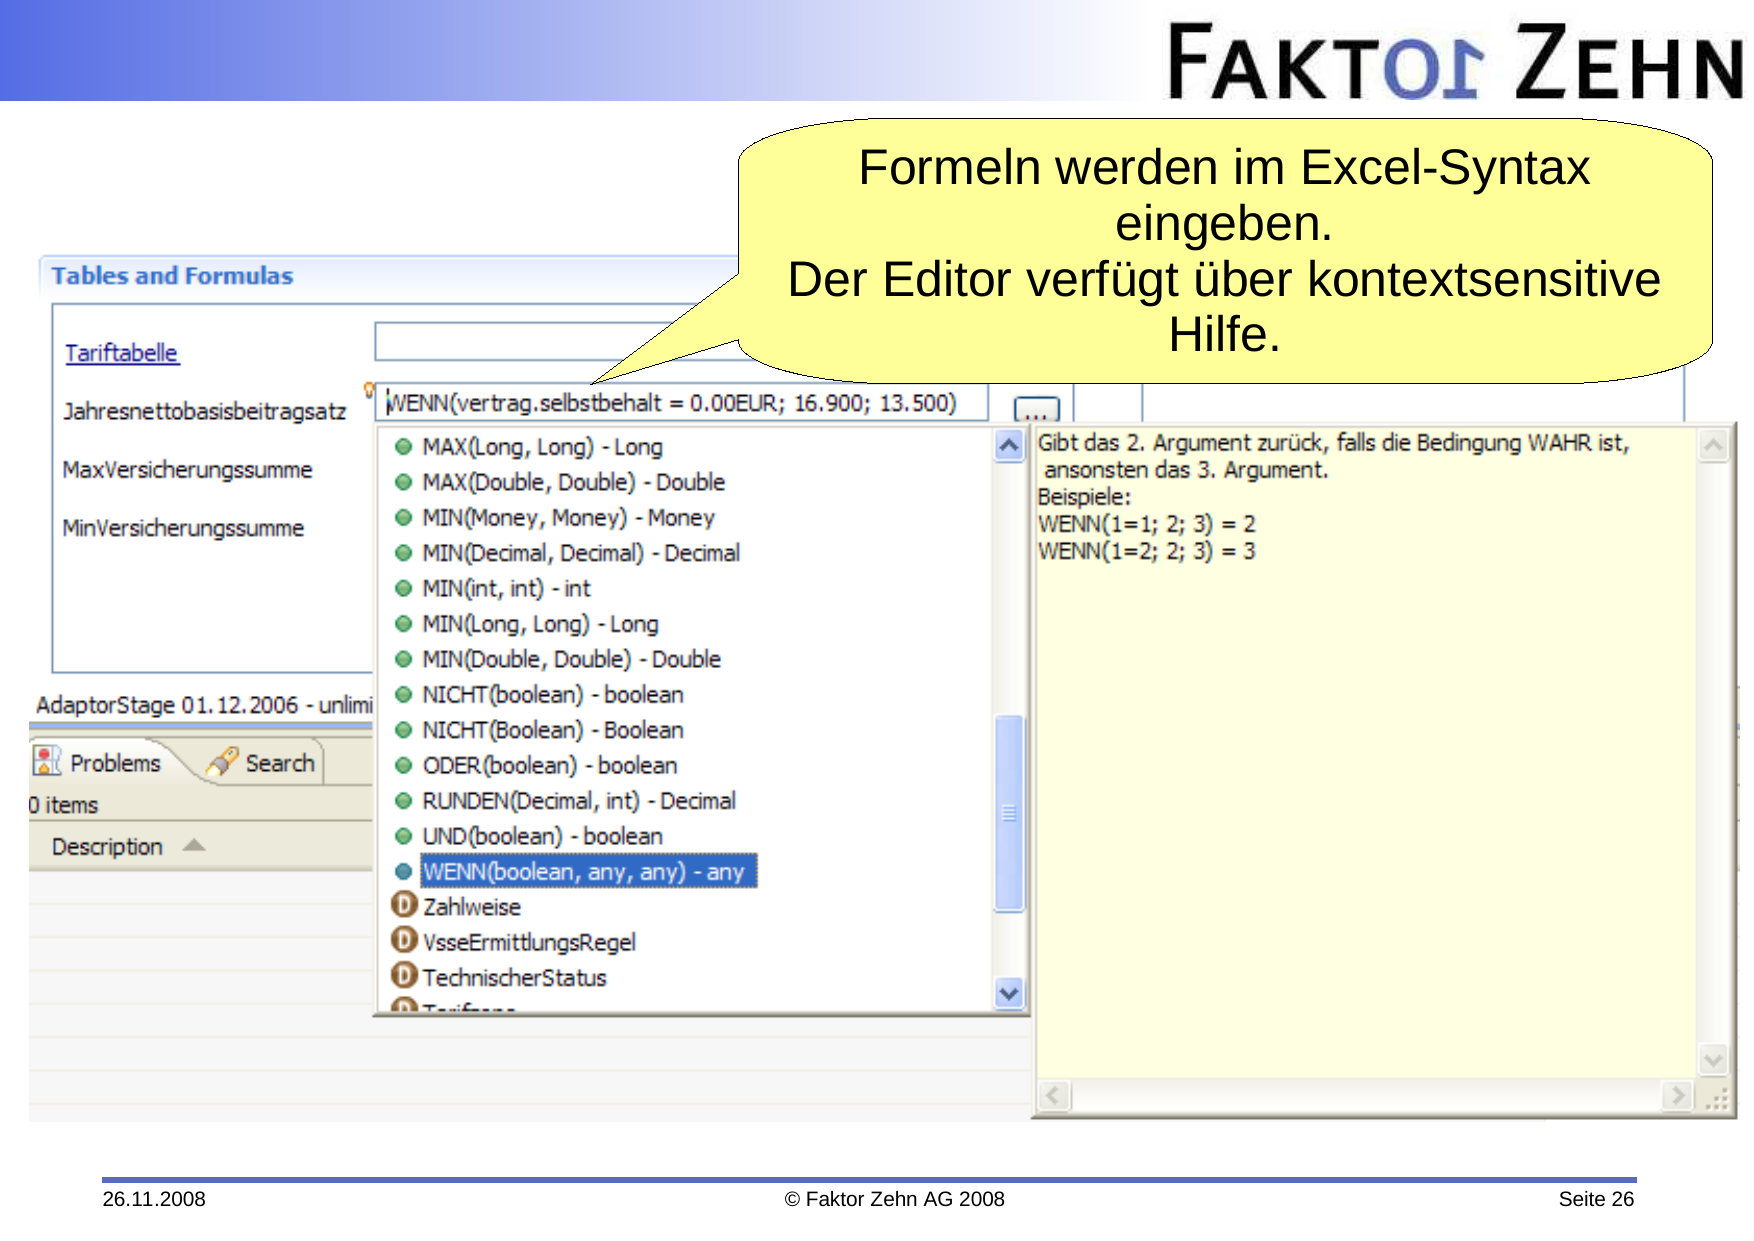

Formeln werden im Excel-Syntax eingeben.
Der Editor verfügt über kontextsensitive Hilfe.